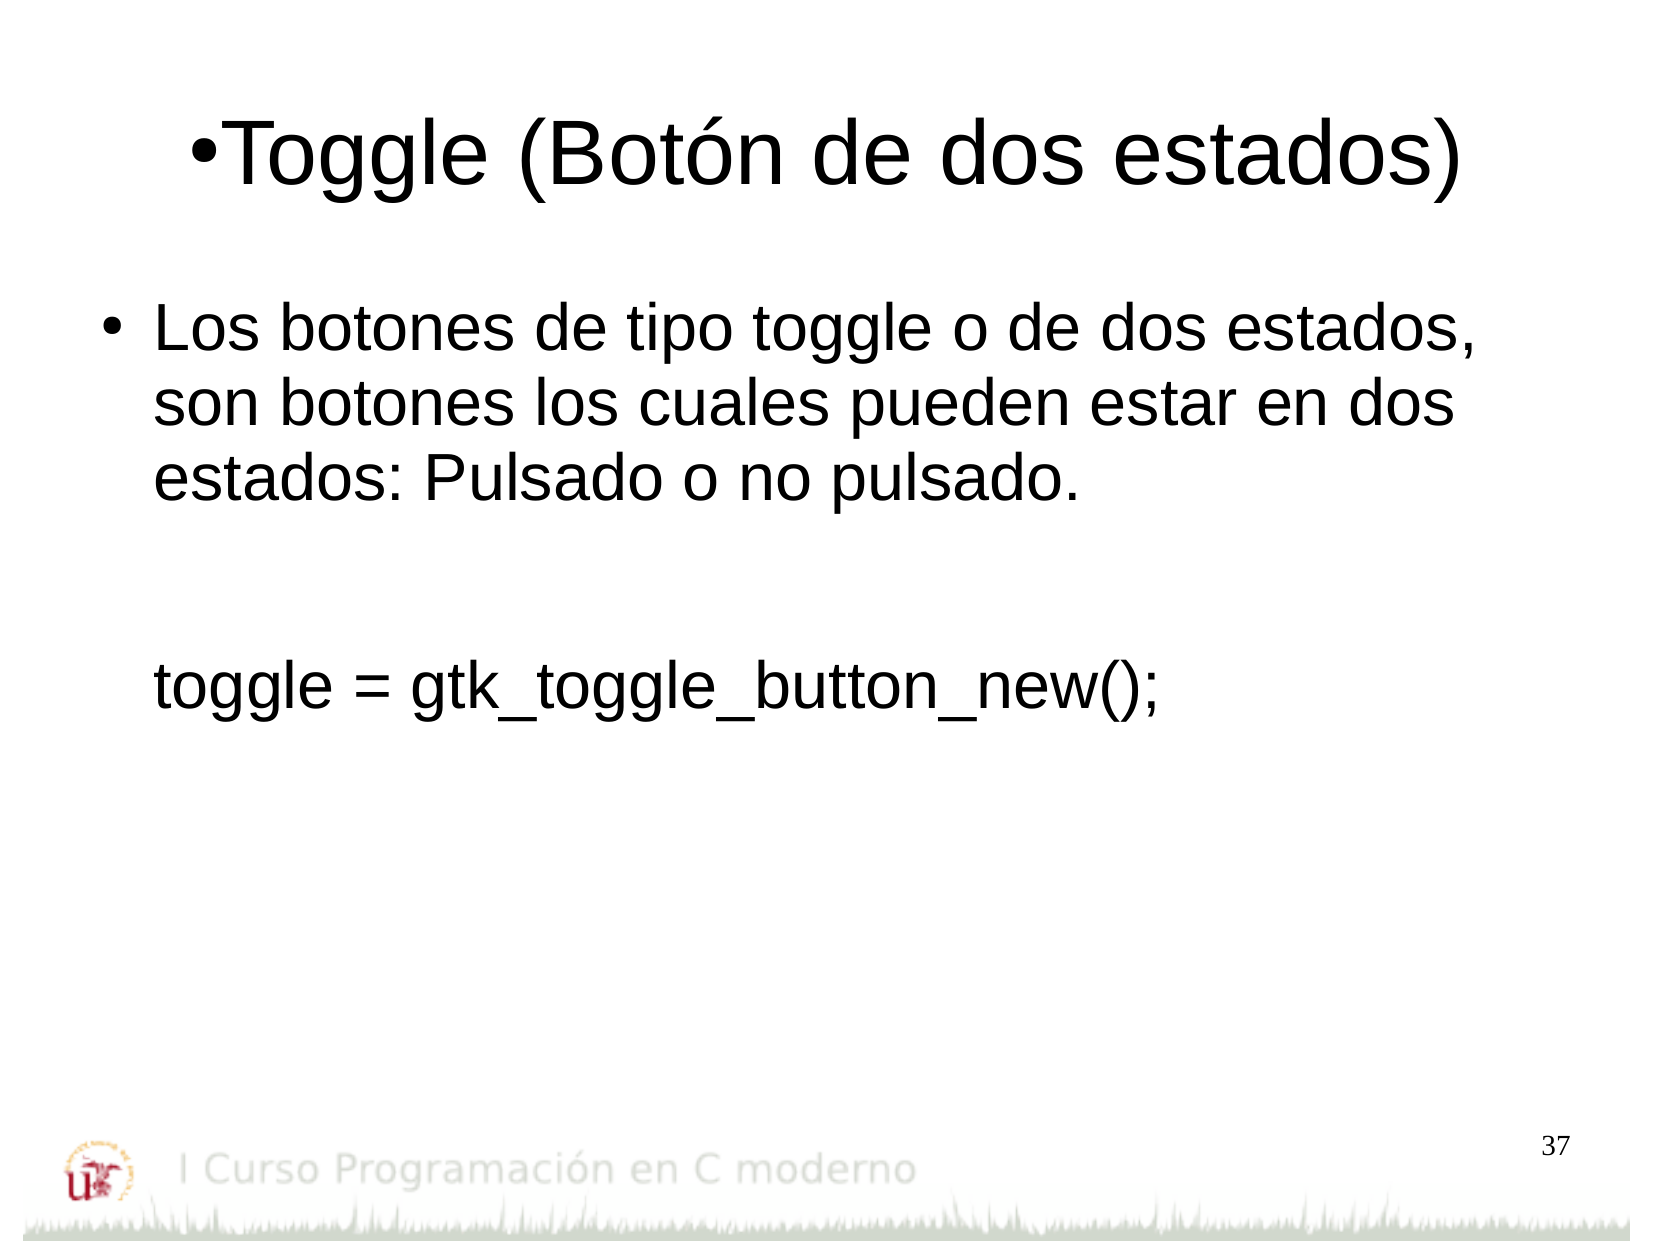

# Toggle (Botón de dos estados)
Los botones de tipo toggle o de dos estados, son botones los cuales pueden estar en dos estados: Pulsado o no pulsado.
toggle = gtk_toggle_button_new();
37